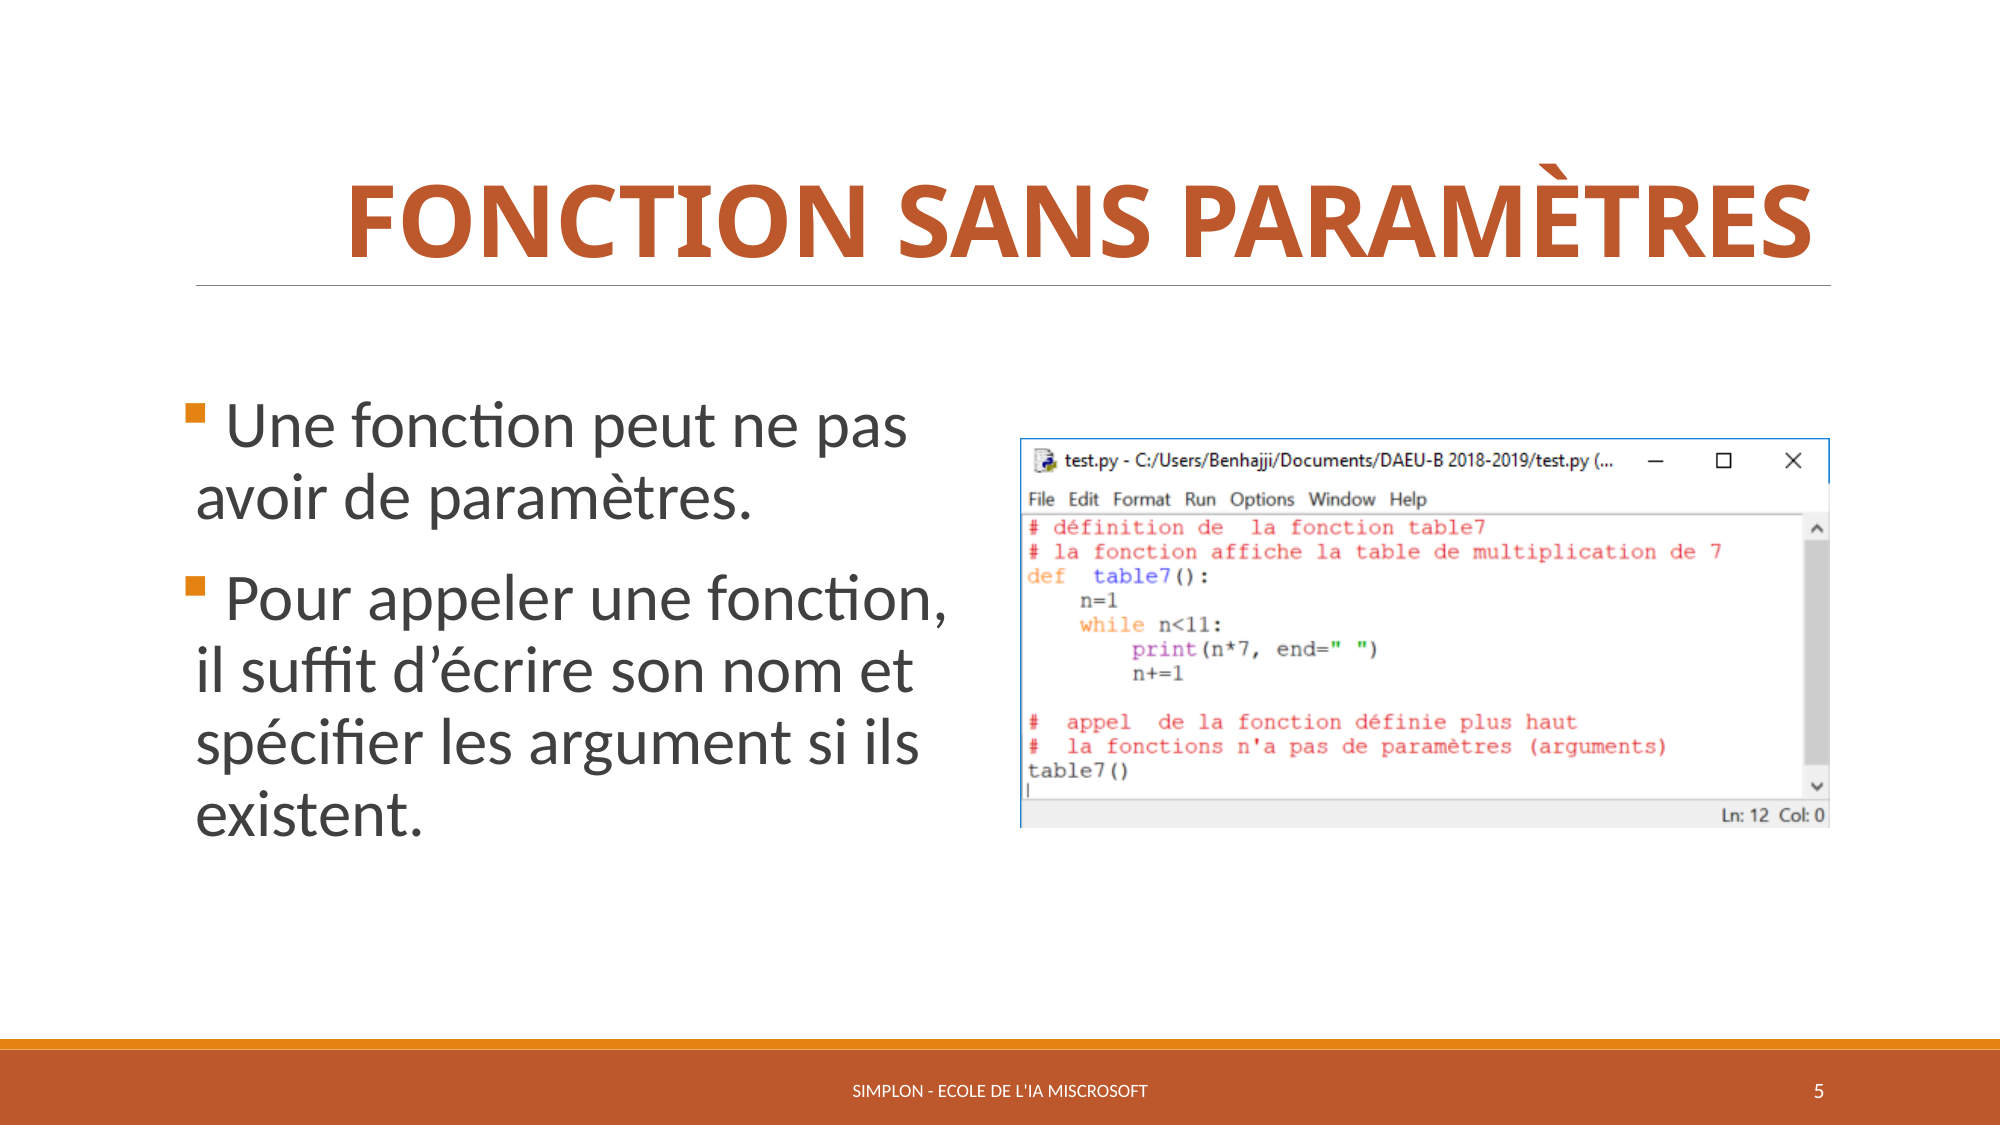

FONCTION SANS PARAMÈTRES
 Une fonction peut ne pas avoir de paramètres.
 Pour appeler une fonction, il suffit d’écrire son nom et spécifier les argument si ils existent.
Simplon - Ecole de l'IA Miscrosoft